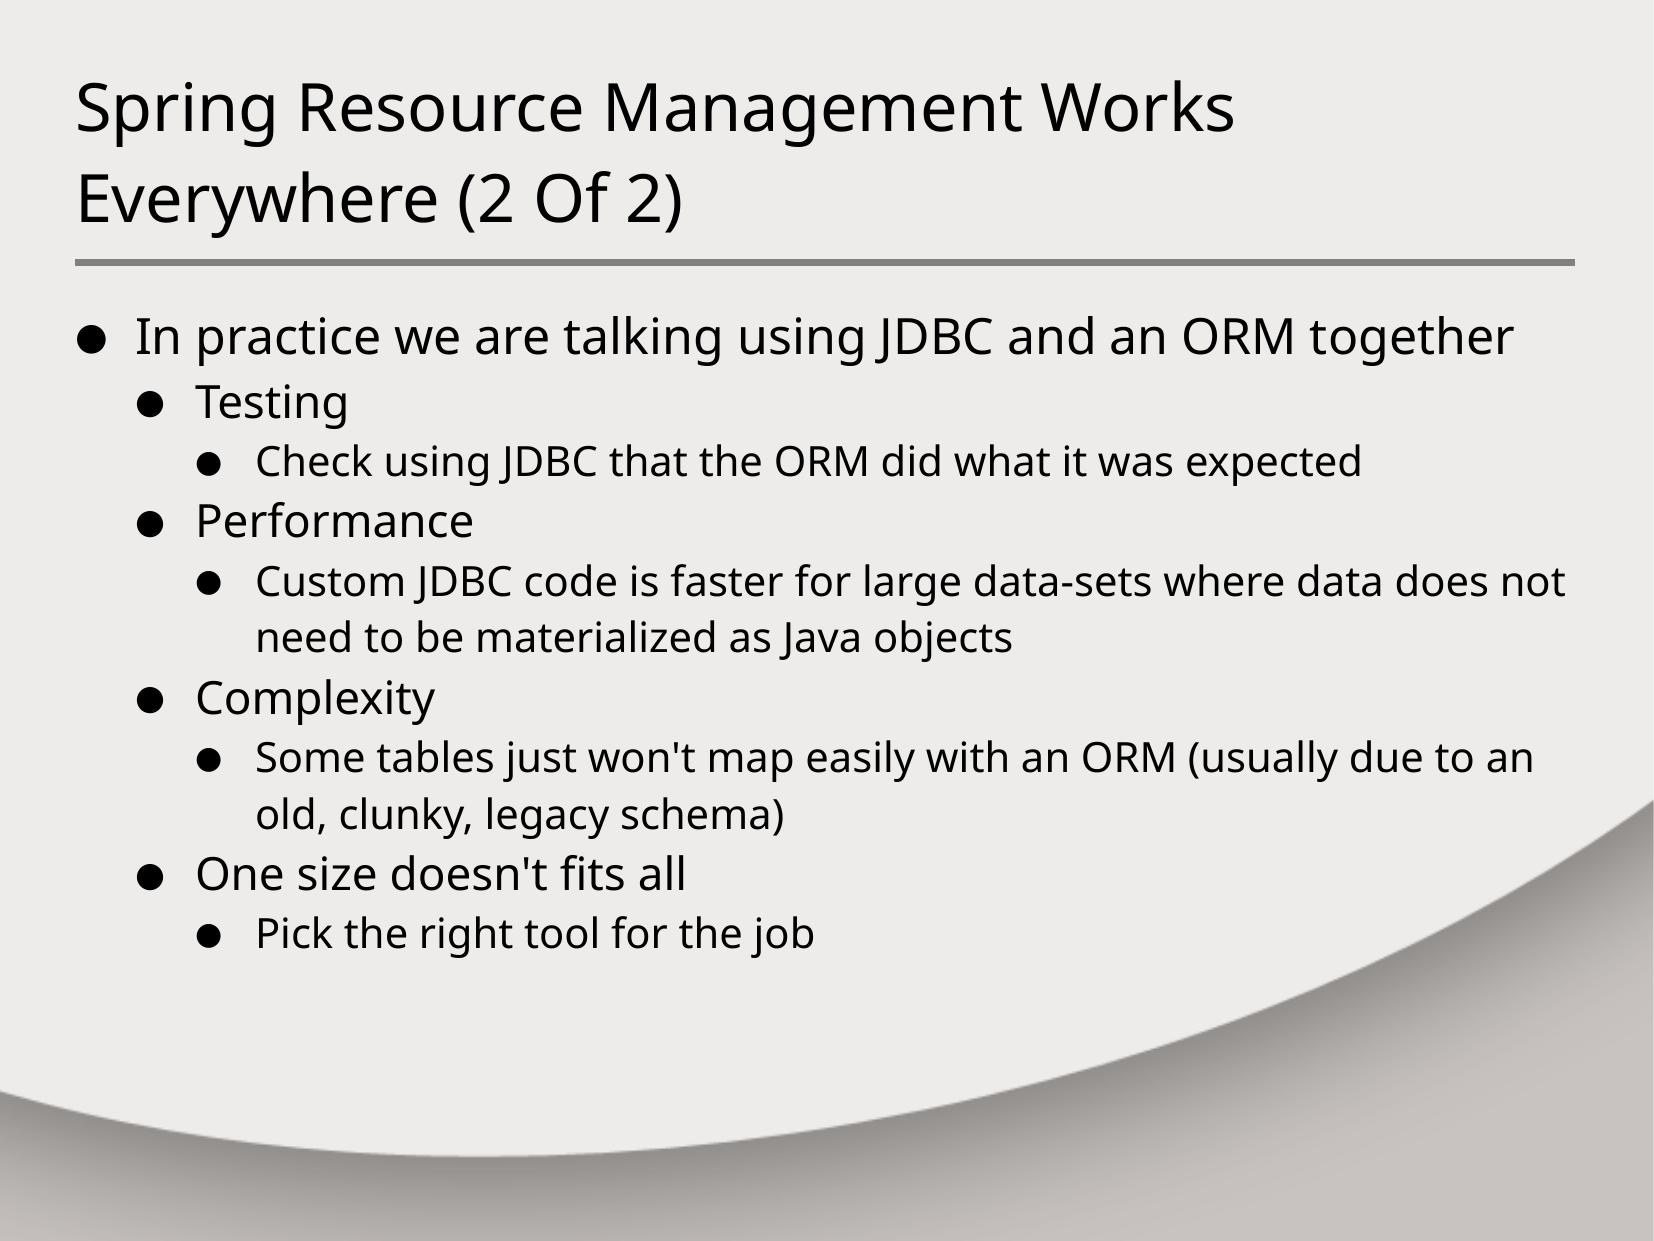

Spring Resource Management Works Everywhere (2 Of 2)
# In practice we are talking using JDBC and an ORM together
Testing
Check using JDBC that the ORM did what it was expected
Performance
Custom JDBC code is faster for large data-sets where data does not need to be materialized as Java objects
Complexity
Some tables just won't map easily with an ORM (usually due to an old, clunky, legacy schema)
One size doesn't fits all
Pick the right tool for the job